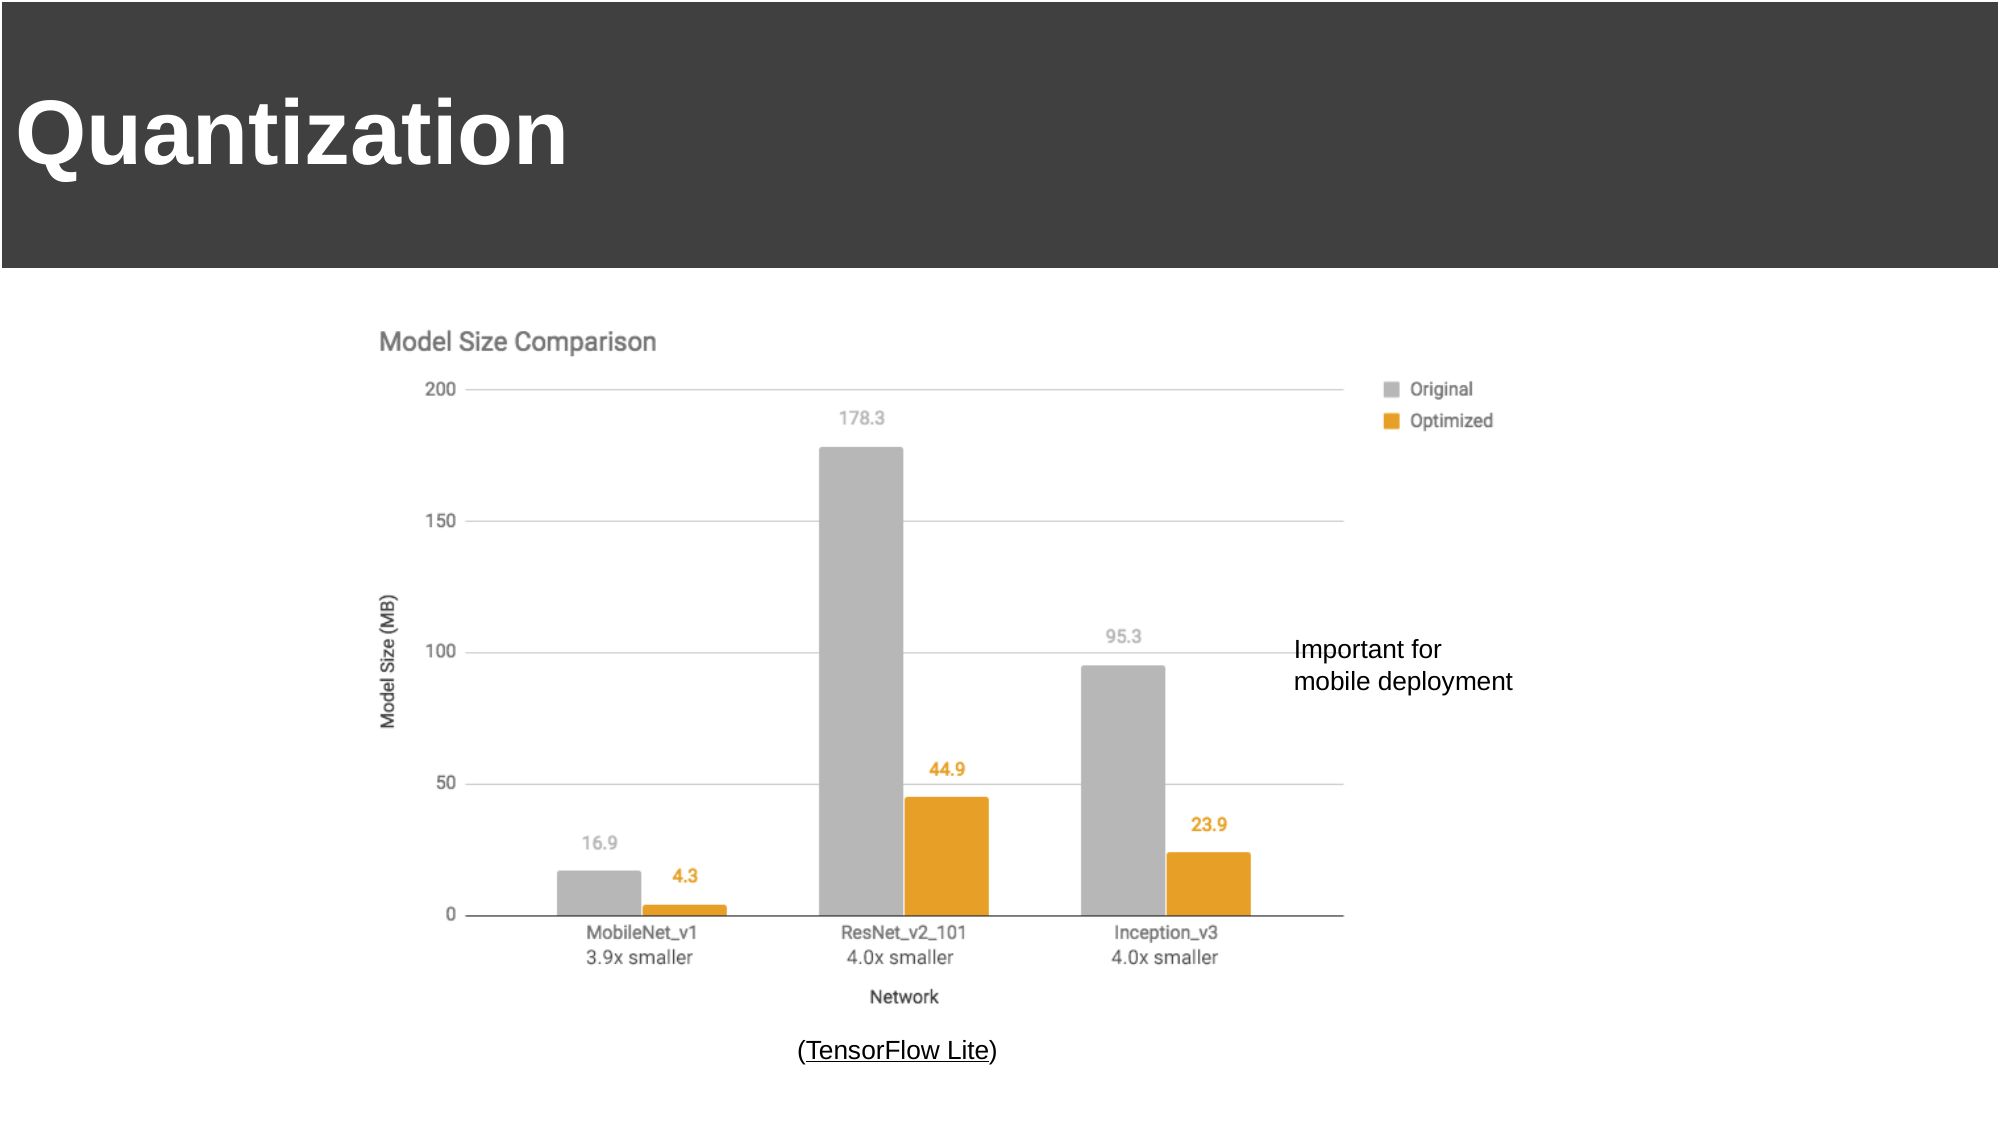

# Quantization
Important for
mobile deployment
(TensorFlow Lite)